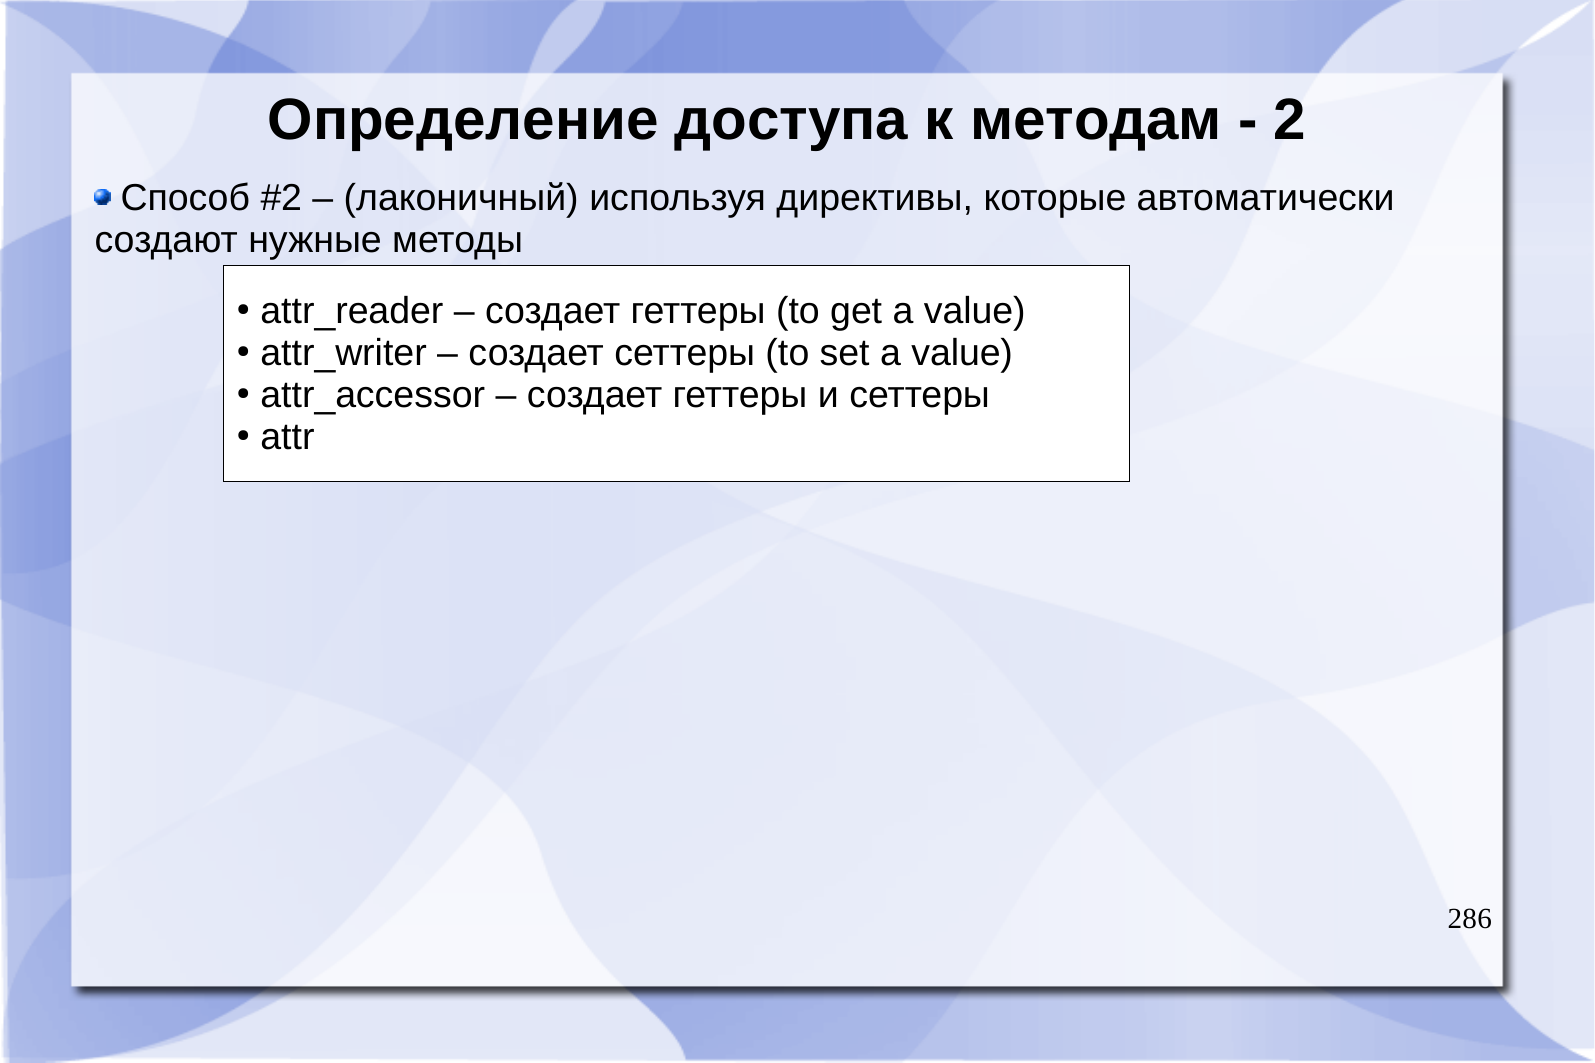

# Определение доступа к методам - 2
 Способ #2 – (лаконичный) используя директивы, которые автоматически создают нужные методы
 attr_reader – создает геттеры (to get a value)
 attr_writer – создает сеттеры (to set a value)
 attr_accessor – создает геттеры и сеттеры
 attr
286